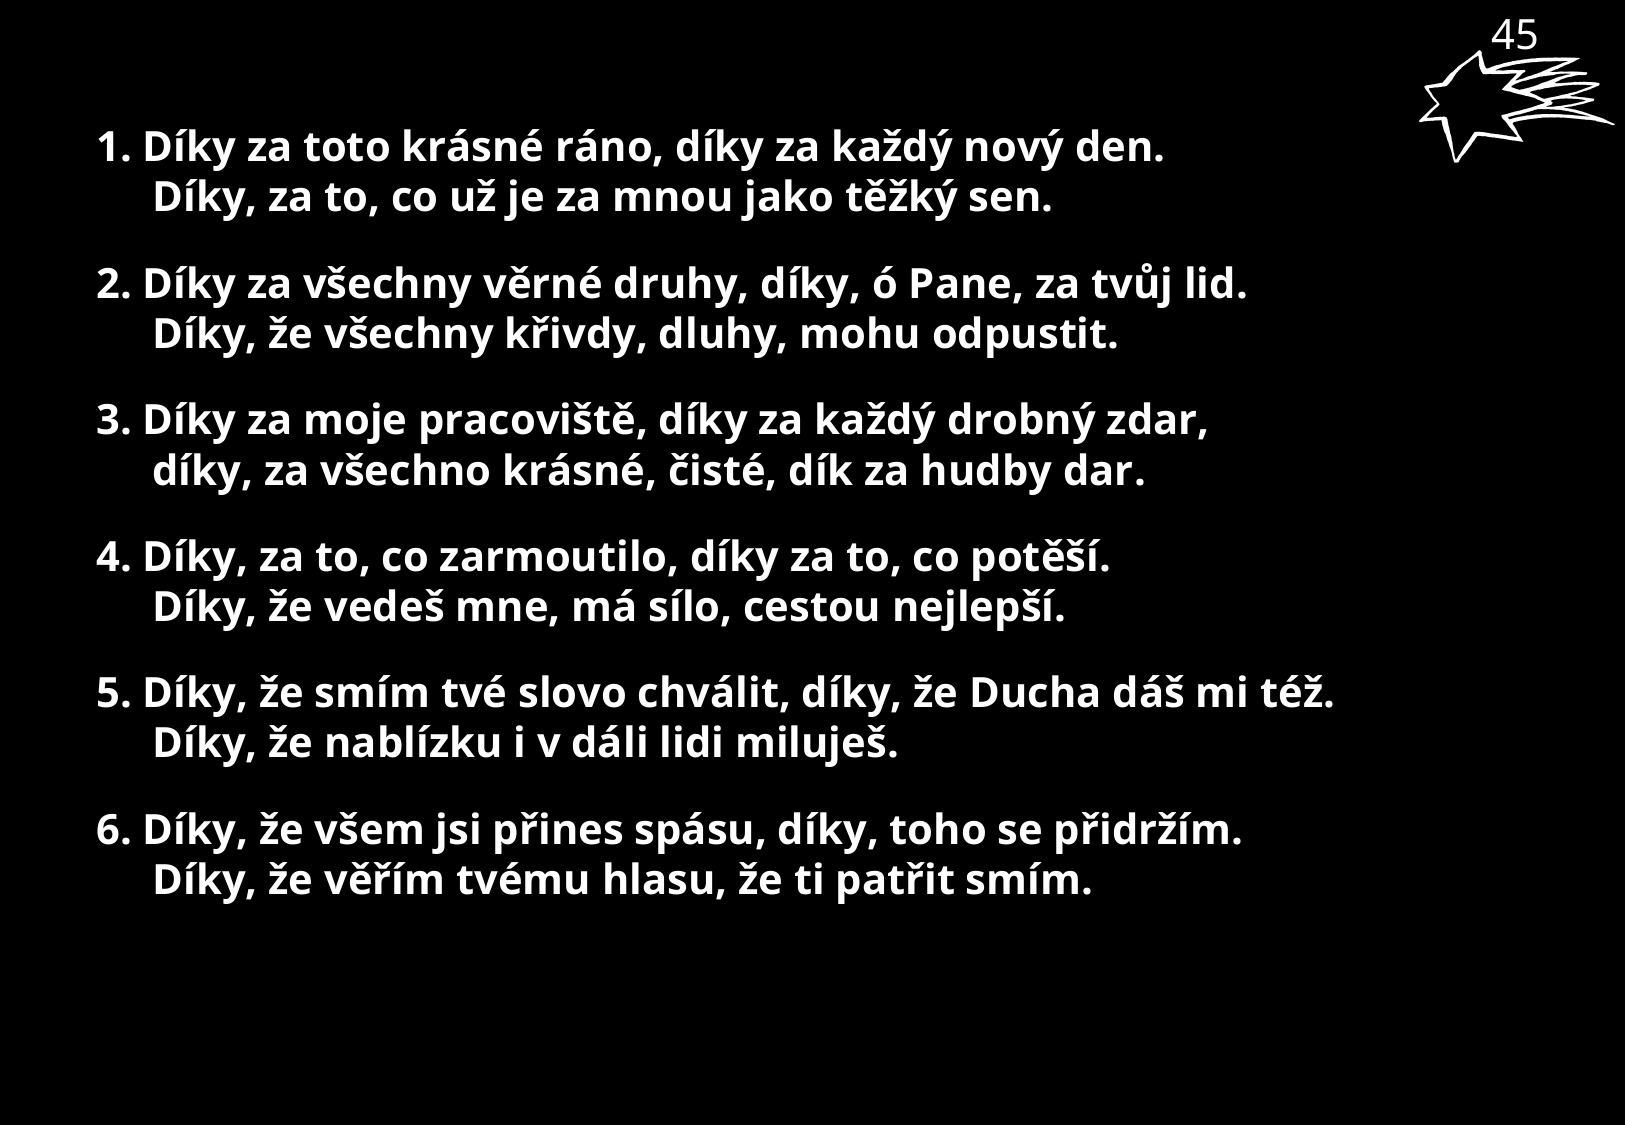

45
# 1. Díky za toto krásné ráno, díky za každý nový den. Díky, za to, co už je za mnou jako těžký sen.
2. Díky za všechny věrné druhy, díky, ó Pane, za tvůj lid.
Díky, že všechny křivdy, dluhy, mohu odpustit.
3. Díky za moje pracoviště, díky za každý drobný zdar,
díky, za všechno krásné, čisté, dík za hudby dar.
4. Díky, za to, co zarmoutilo, díky za to, co potěší.
Díky, že vedeš mne, má sílo, cestou nejlepší.
5. Díky, že smím tvé slovo chválit, díky, že Ducha dáš mi též.
Díky, že nablízku i v dáli lidi miluješ.
6. Díky, že všem jsi přines spásu, díky, toho se přidržím.
Díky, že věřím tvému hlasu, že ti patřit smím.